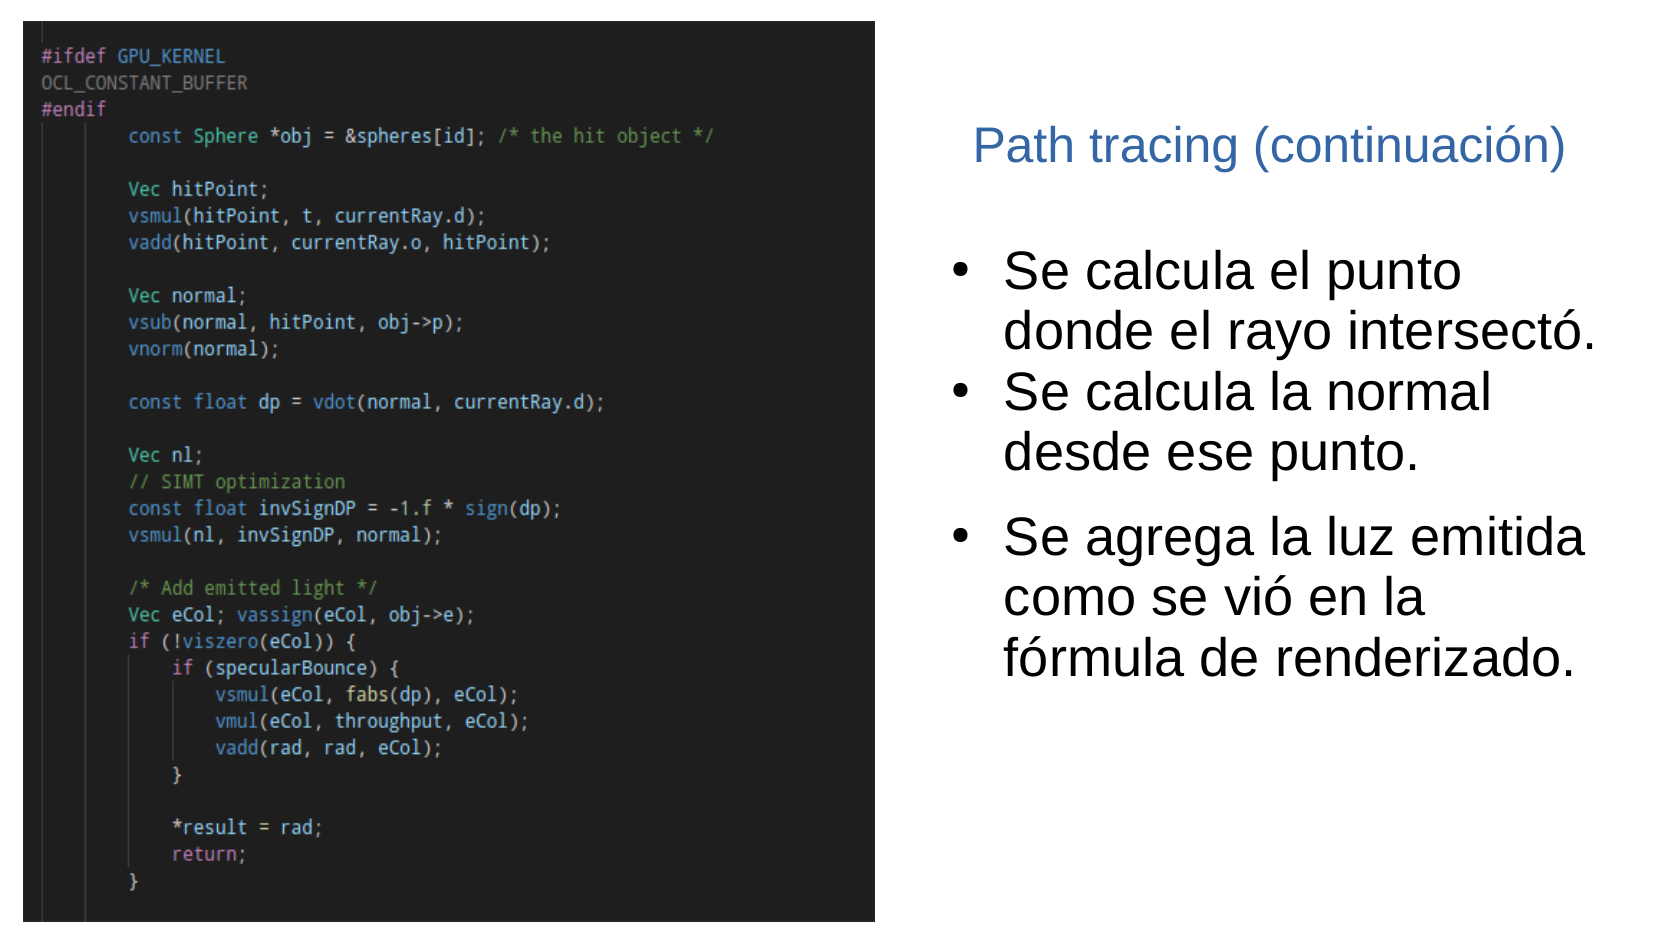

Path tracing (continuación)
# Se calcula el punto donde el rayo intersectó.
Se calcula la normal desde ese punto.
Se agrega la luz emitida como se vió en la fórmula de renderizado.